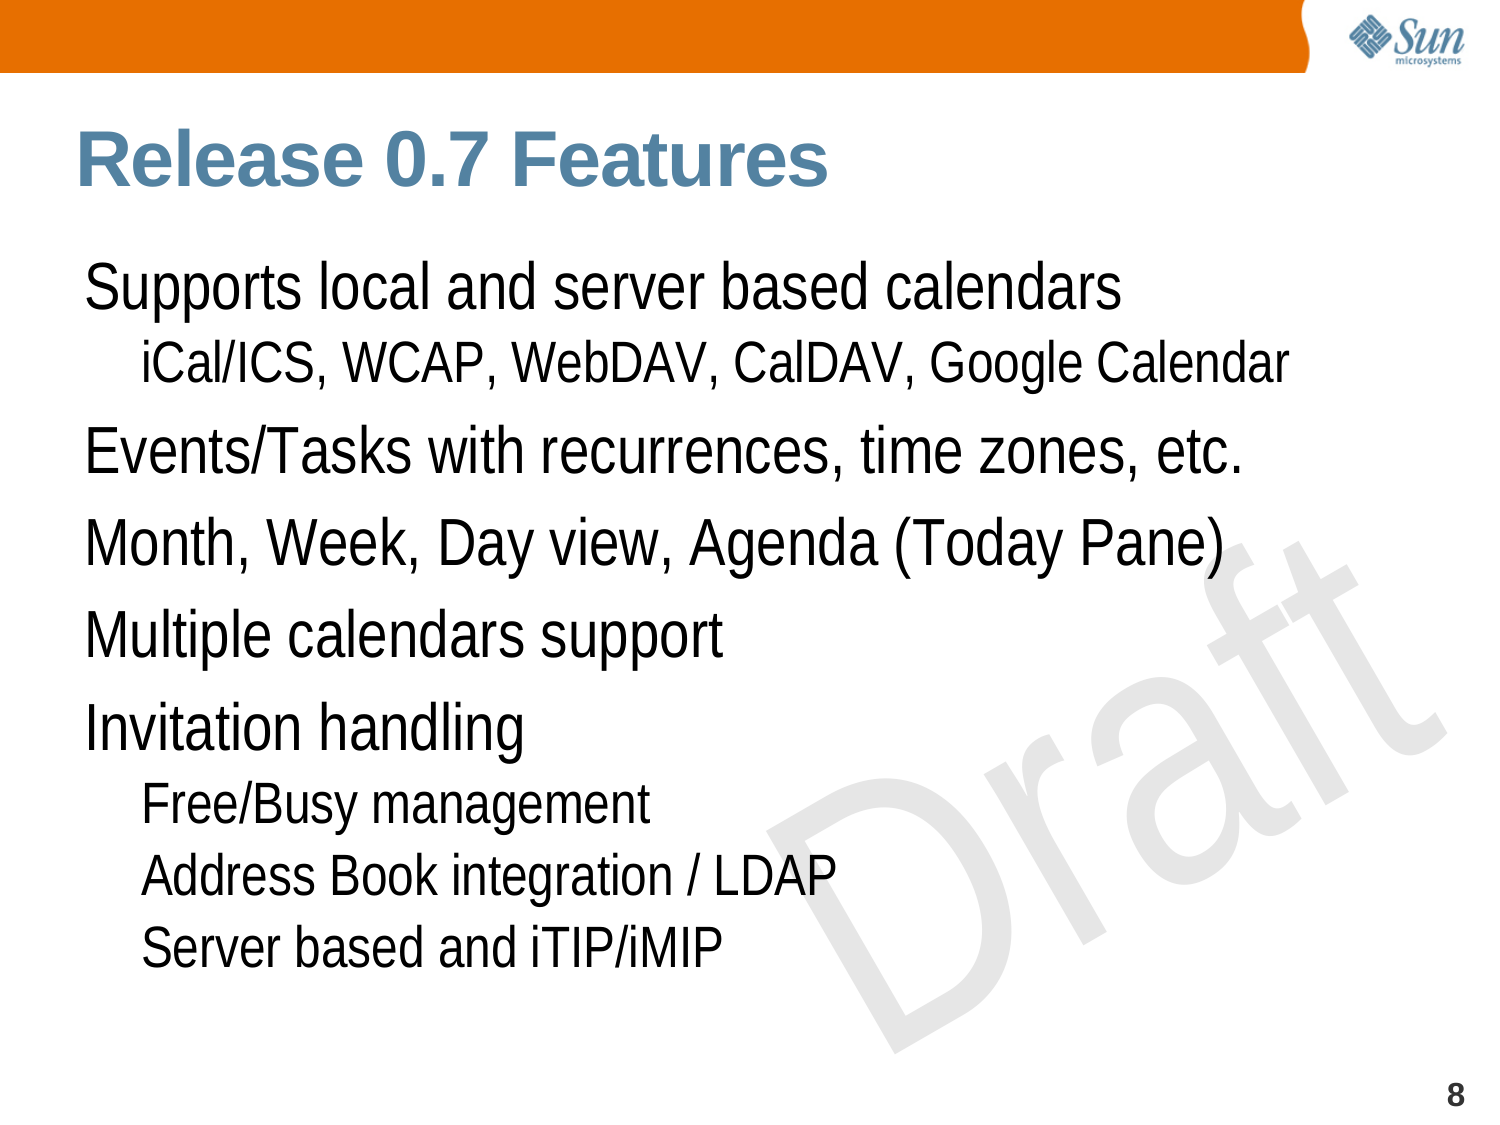

# Release 0.7 Features
Supports local and server based calendars
iCal/ICS, WCAP, WebDAV, CalDAV, Google Calendar
Events/Tasks with recurrences, time zones, etc.
Month, Week, Day view, Agenda (Today Pane)
Multiple calendars support
Invitation handling
Free/Busy management
Address Book integration / LDAP
Server based and iTIP/iMIP